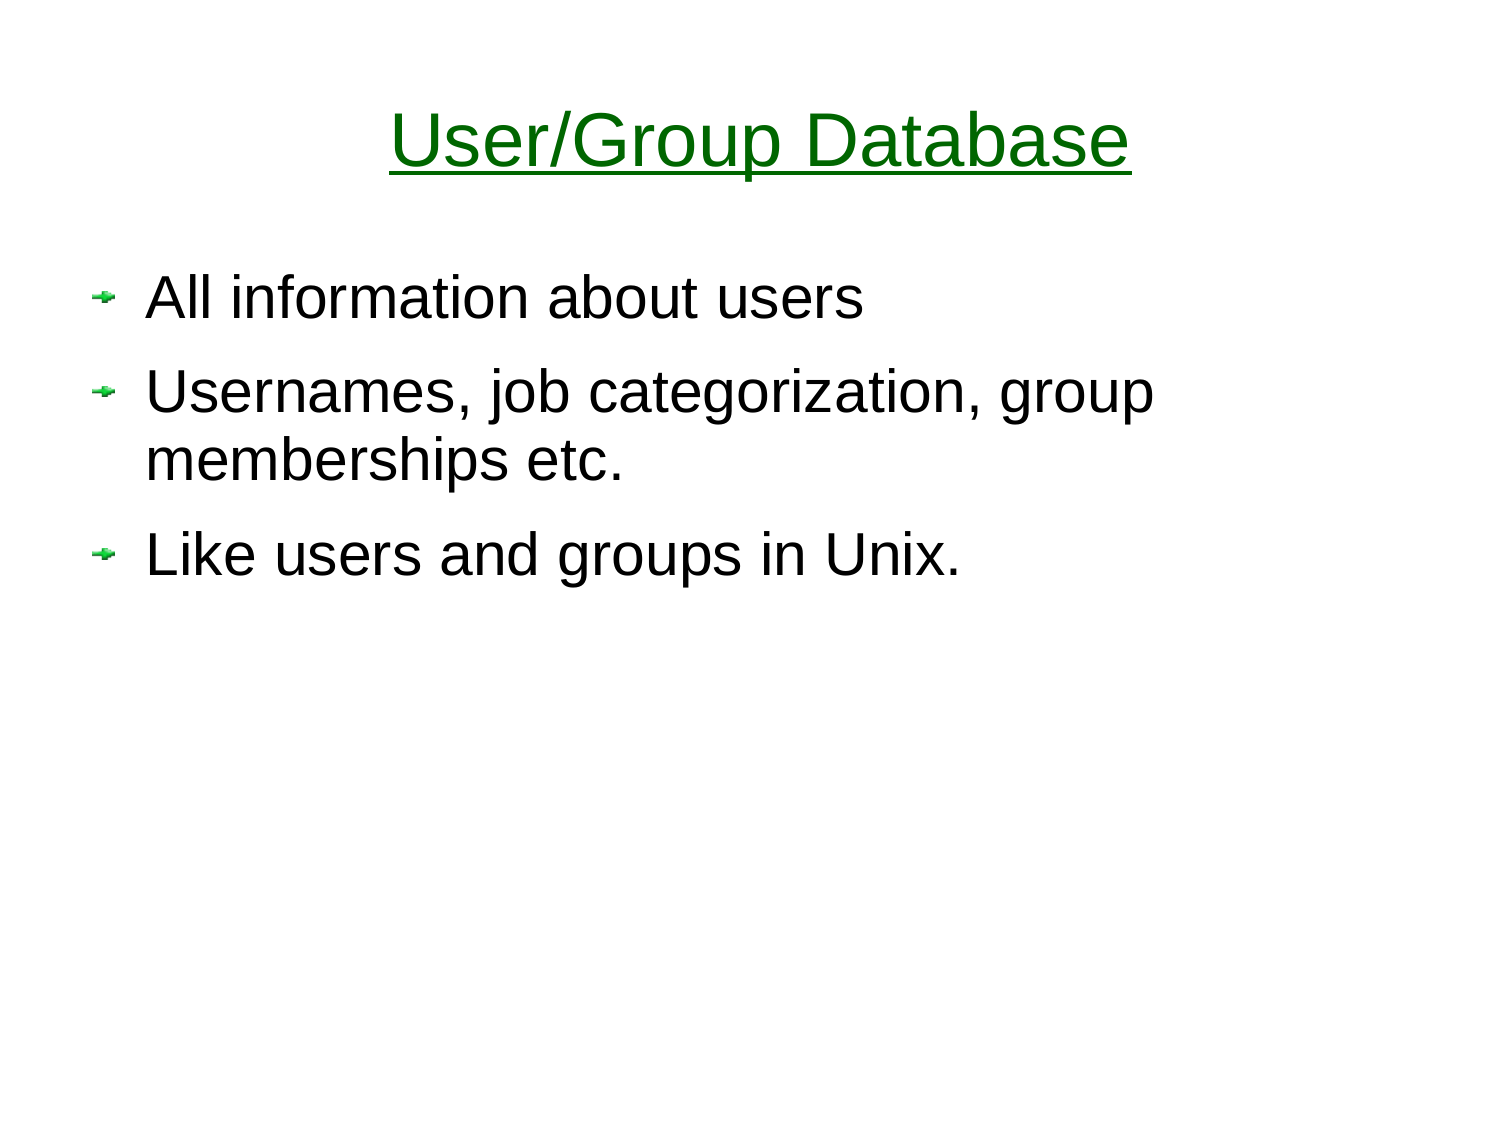

# User/Group Database
All information about users
Usernames, job categorization, group memberships etc.
Like users and groups in Unix.